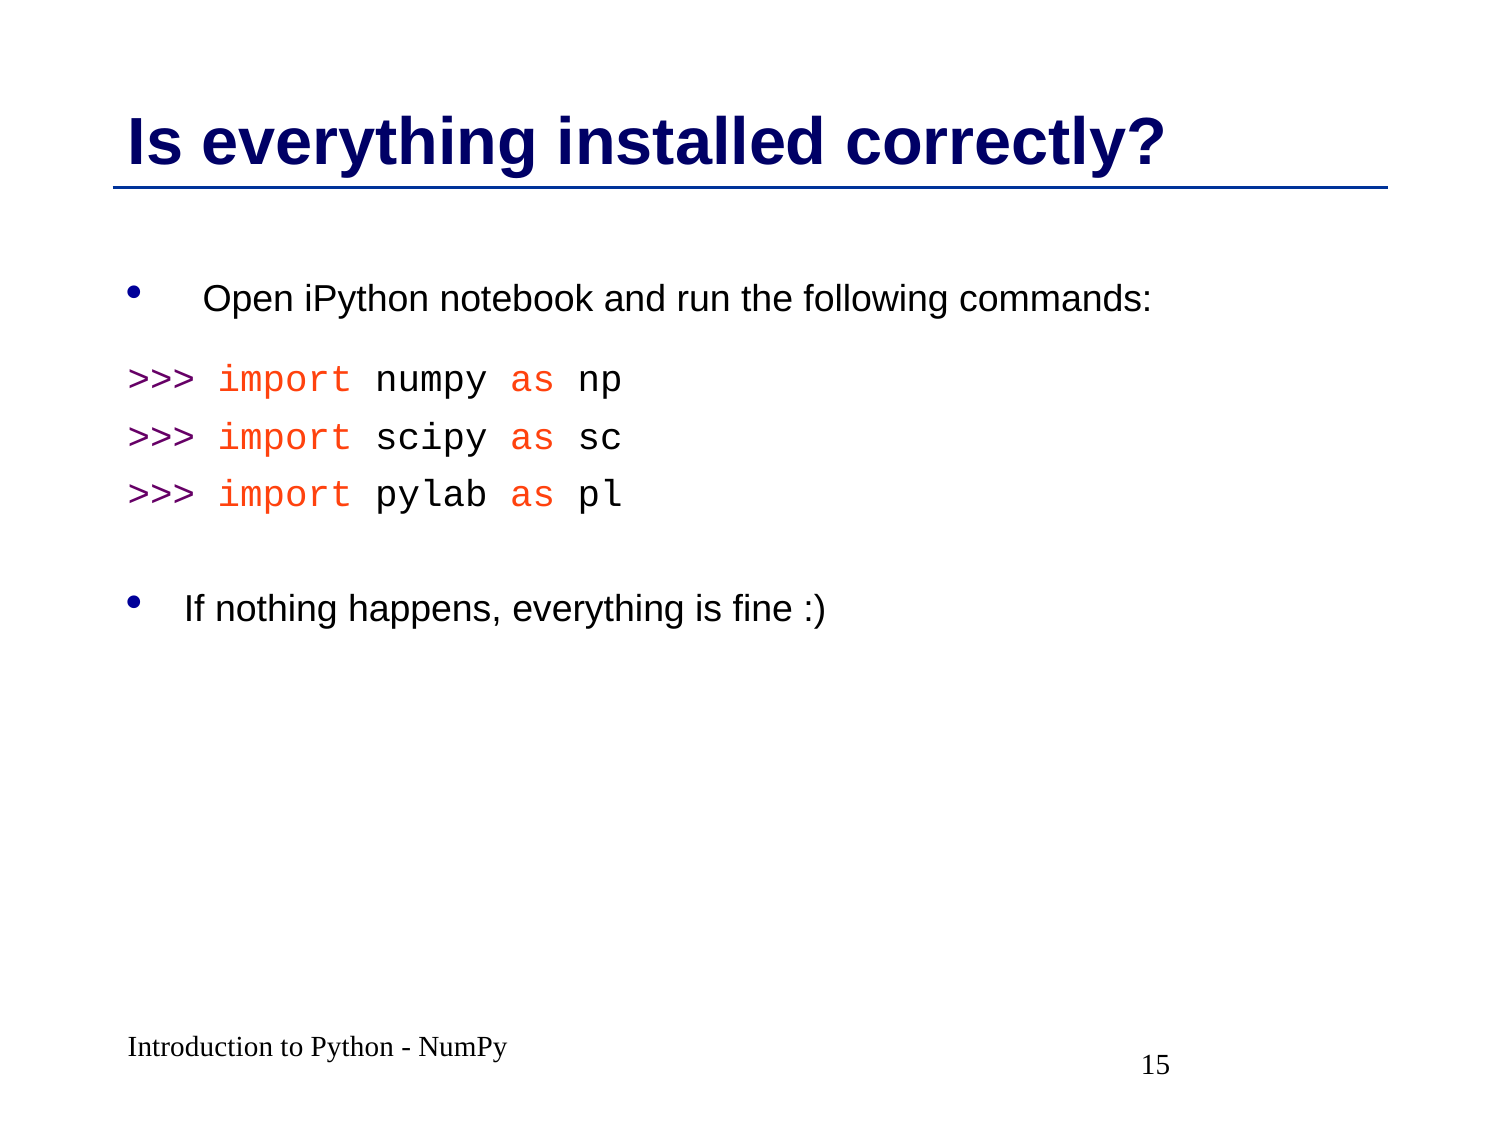

# Is everything installed correctly?
Open iPython notebook and run the following commands:
>>> import numpy as np
>>> import scipy as sc
>>> import pylab as pl
If nothing happens, everything is fine :)
Introduction to Python - NumPy